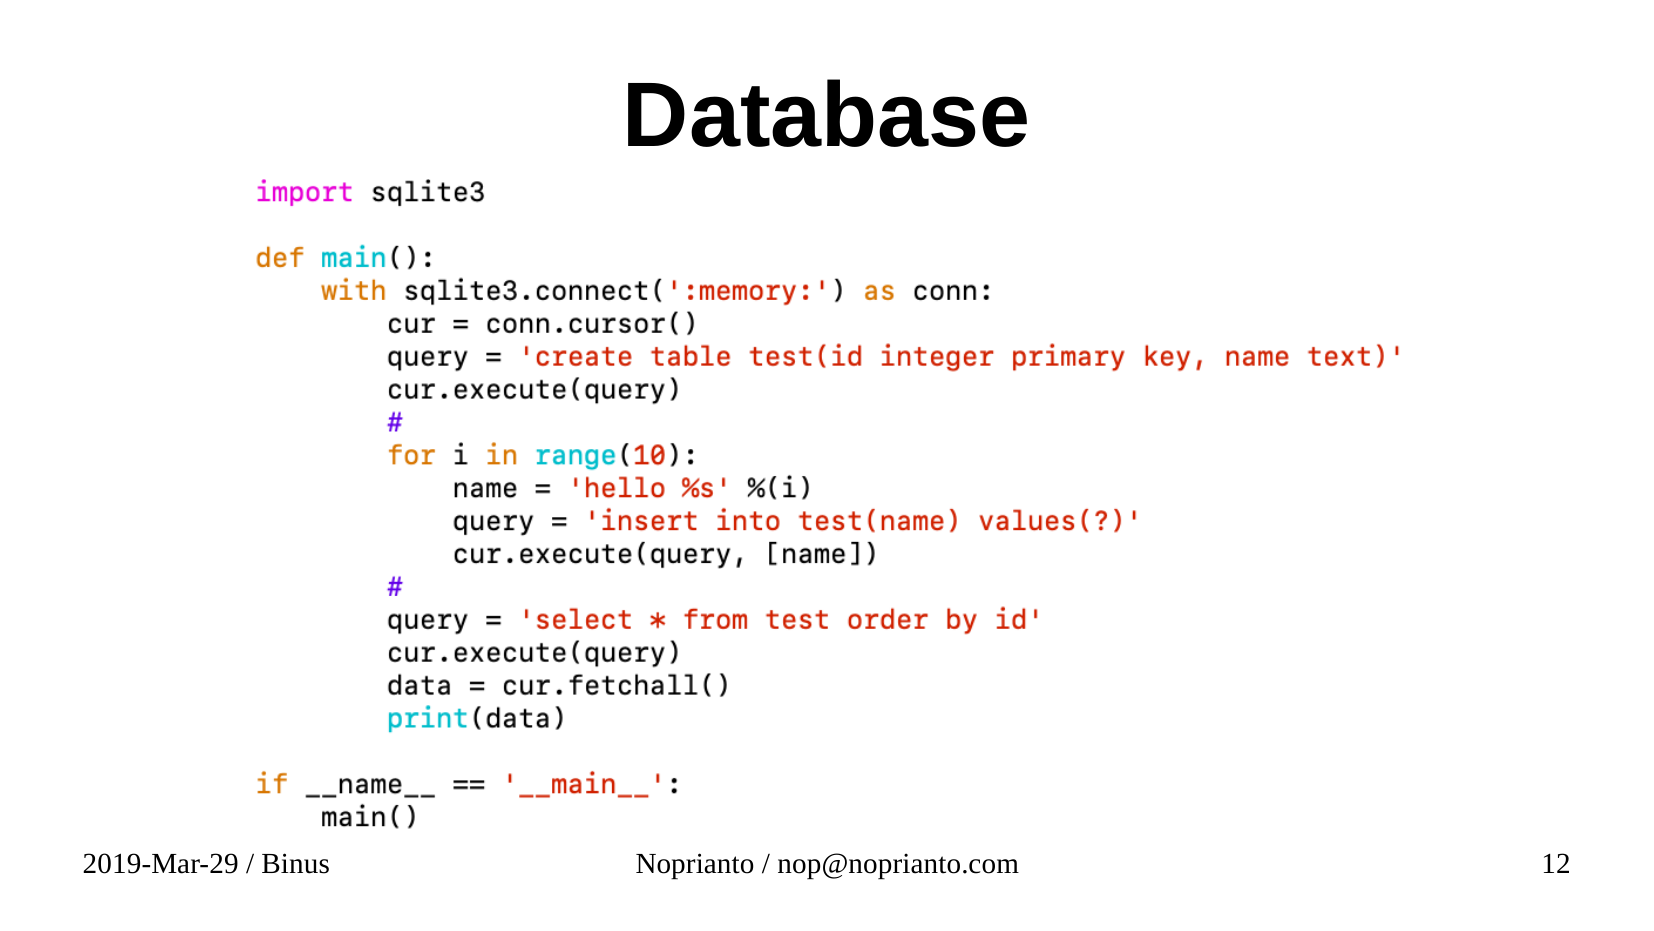

# Database
2019-Mar-29 / Binus
Noprianto / nop@noprianto.com
12